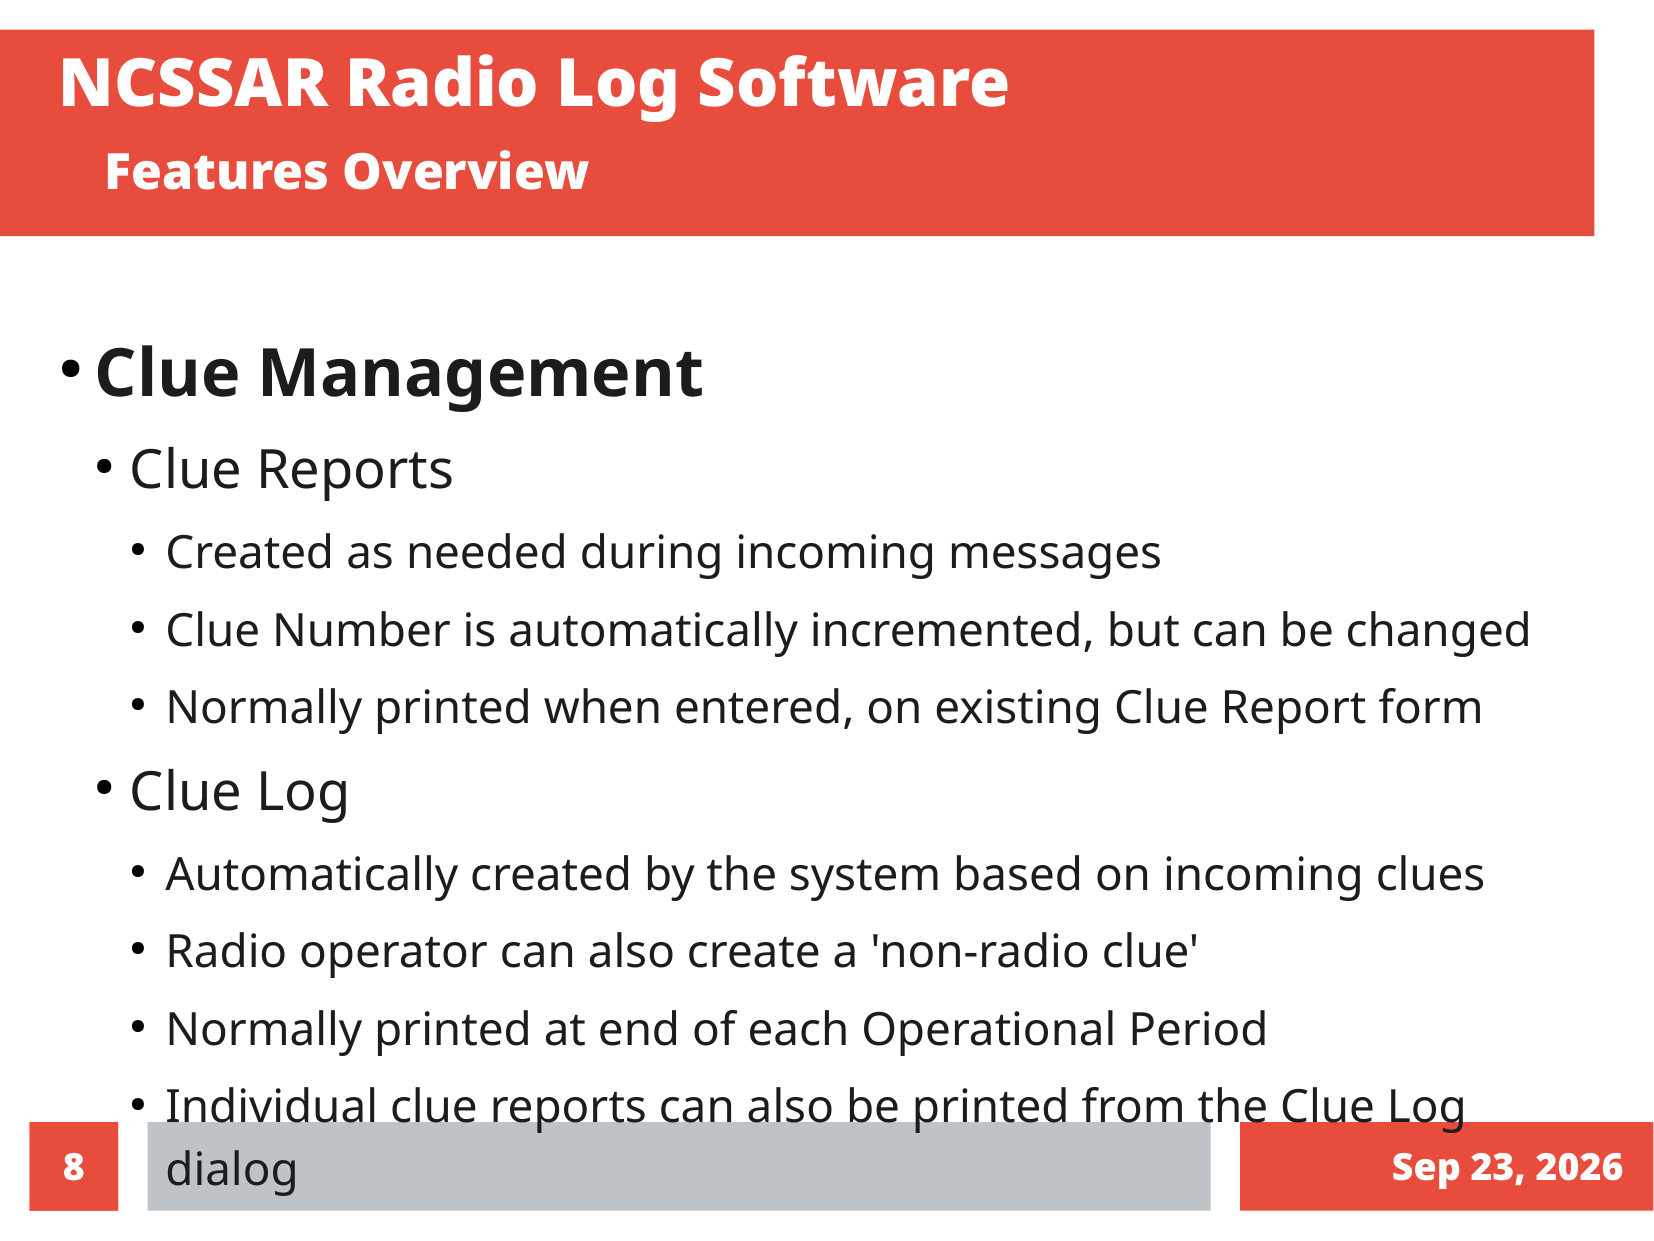

# NCSSAR Radio Log Software Features Overview
Clue Management
Clue Reports
Created as needed during incoming messages
Clue Number is automatically incremented, but can be changed
Normally printed when entered, on existing Clue Report form
Clue Log
Automatically created by the system based on incoming clues
Radio operator can also create a 'non-radio clue'
Normally printed at end of each Operational Period
Individual clue reports can also be printed from the Clue Log dialog
8